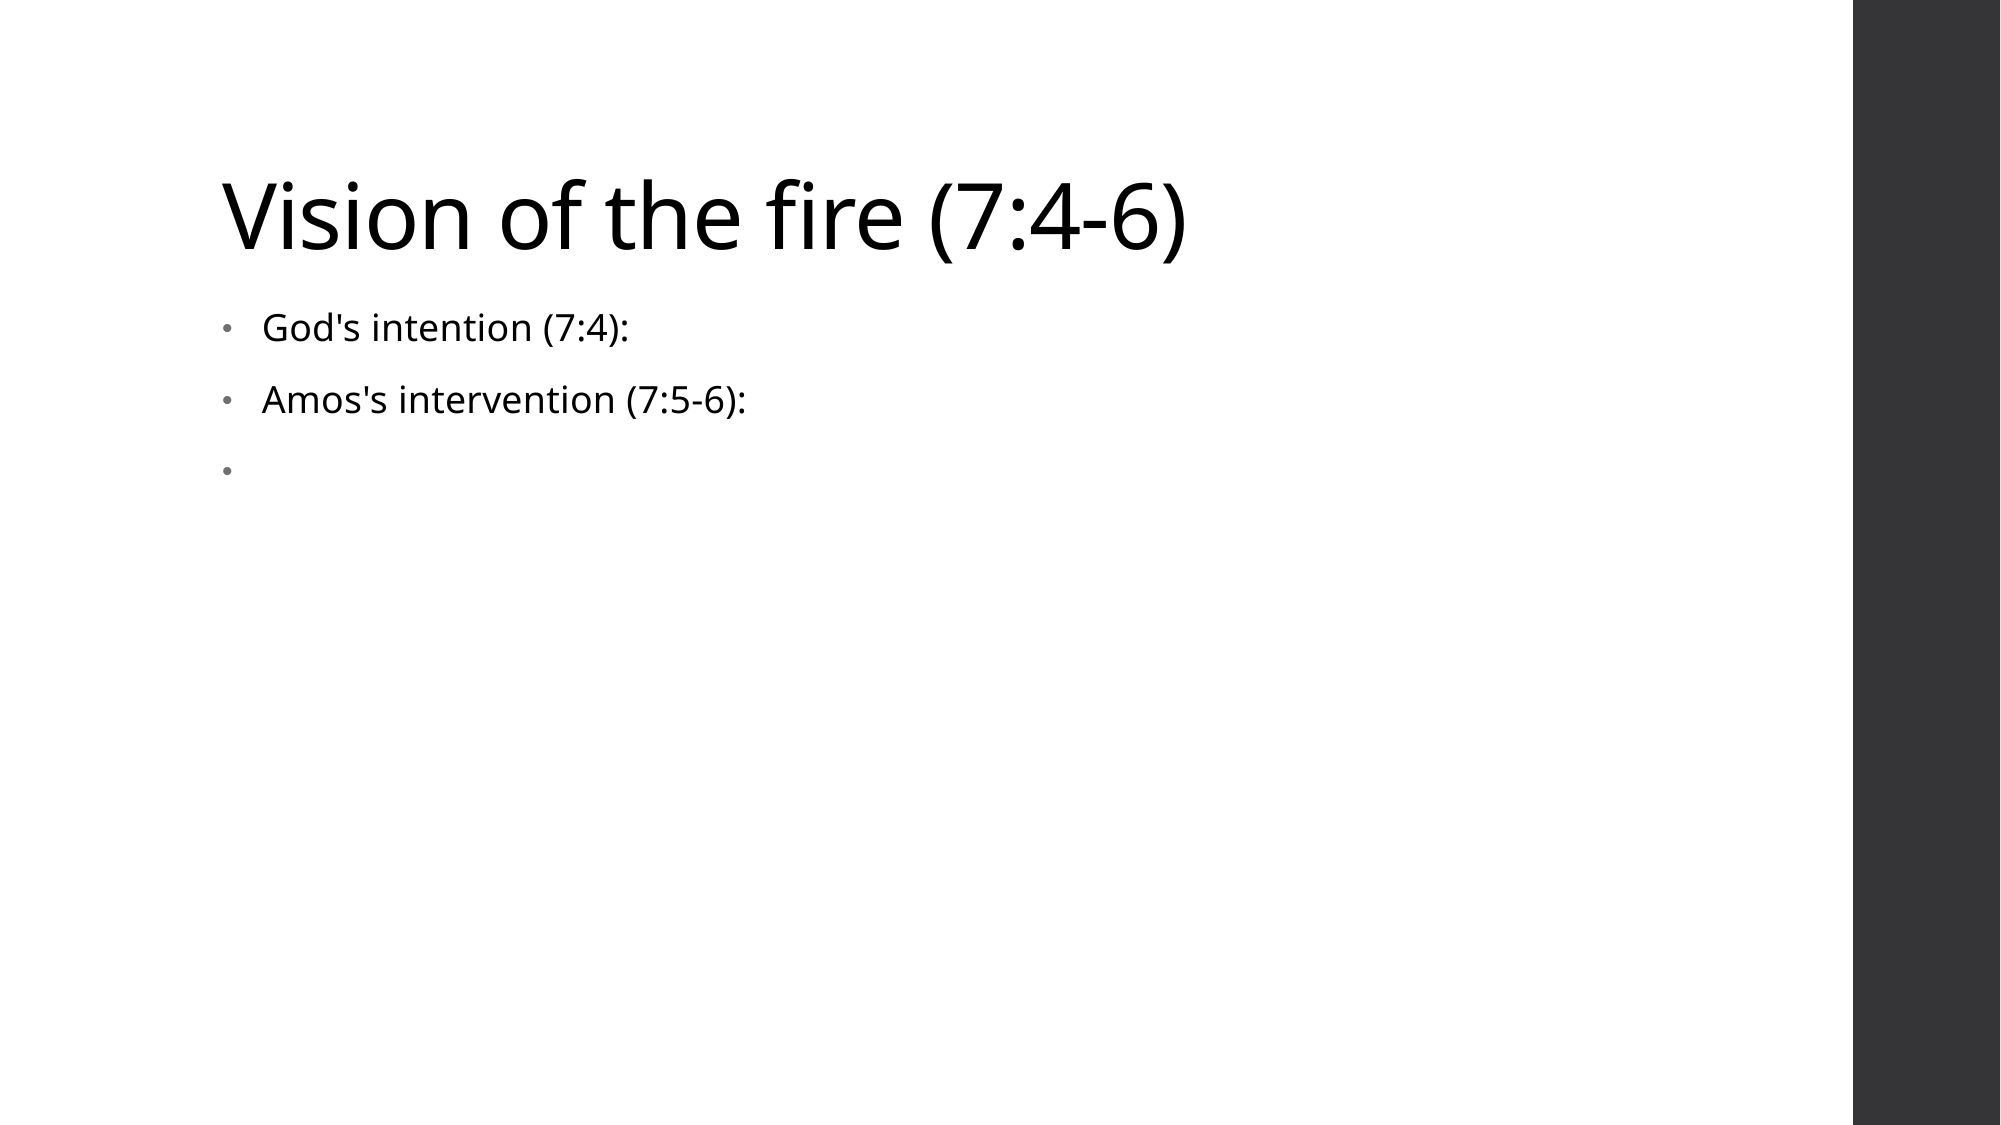

# Vision of the fire (7:4-6)
 God's intention (7:4):
 Amos's intervention (7:5-6):